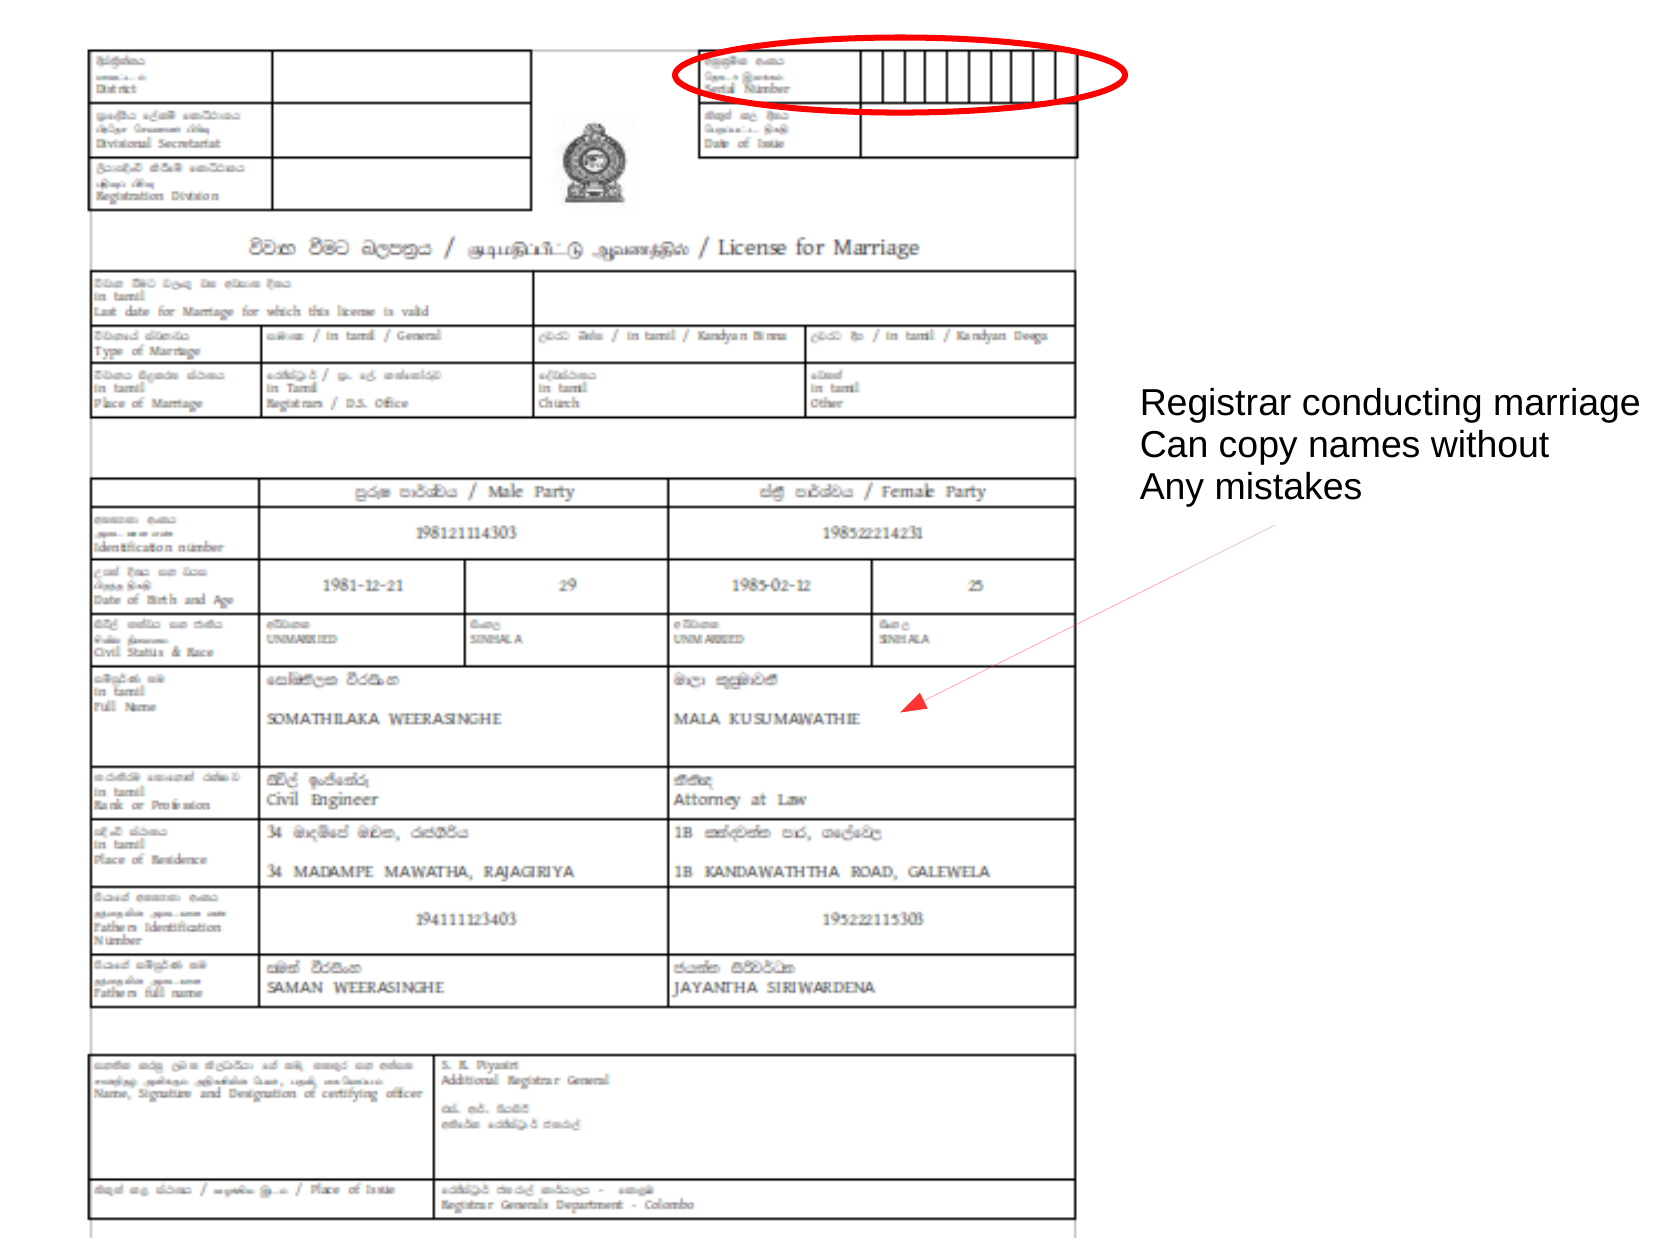

Registrar conducting marriage
Can copy names without
Any mistakes